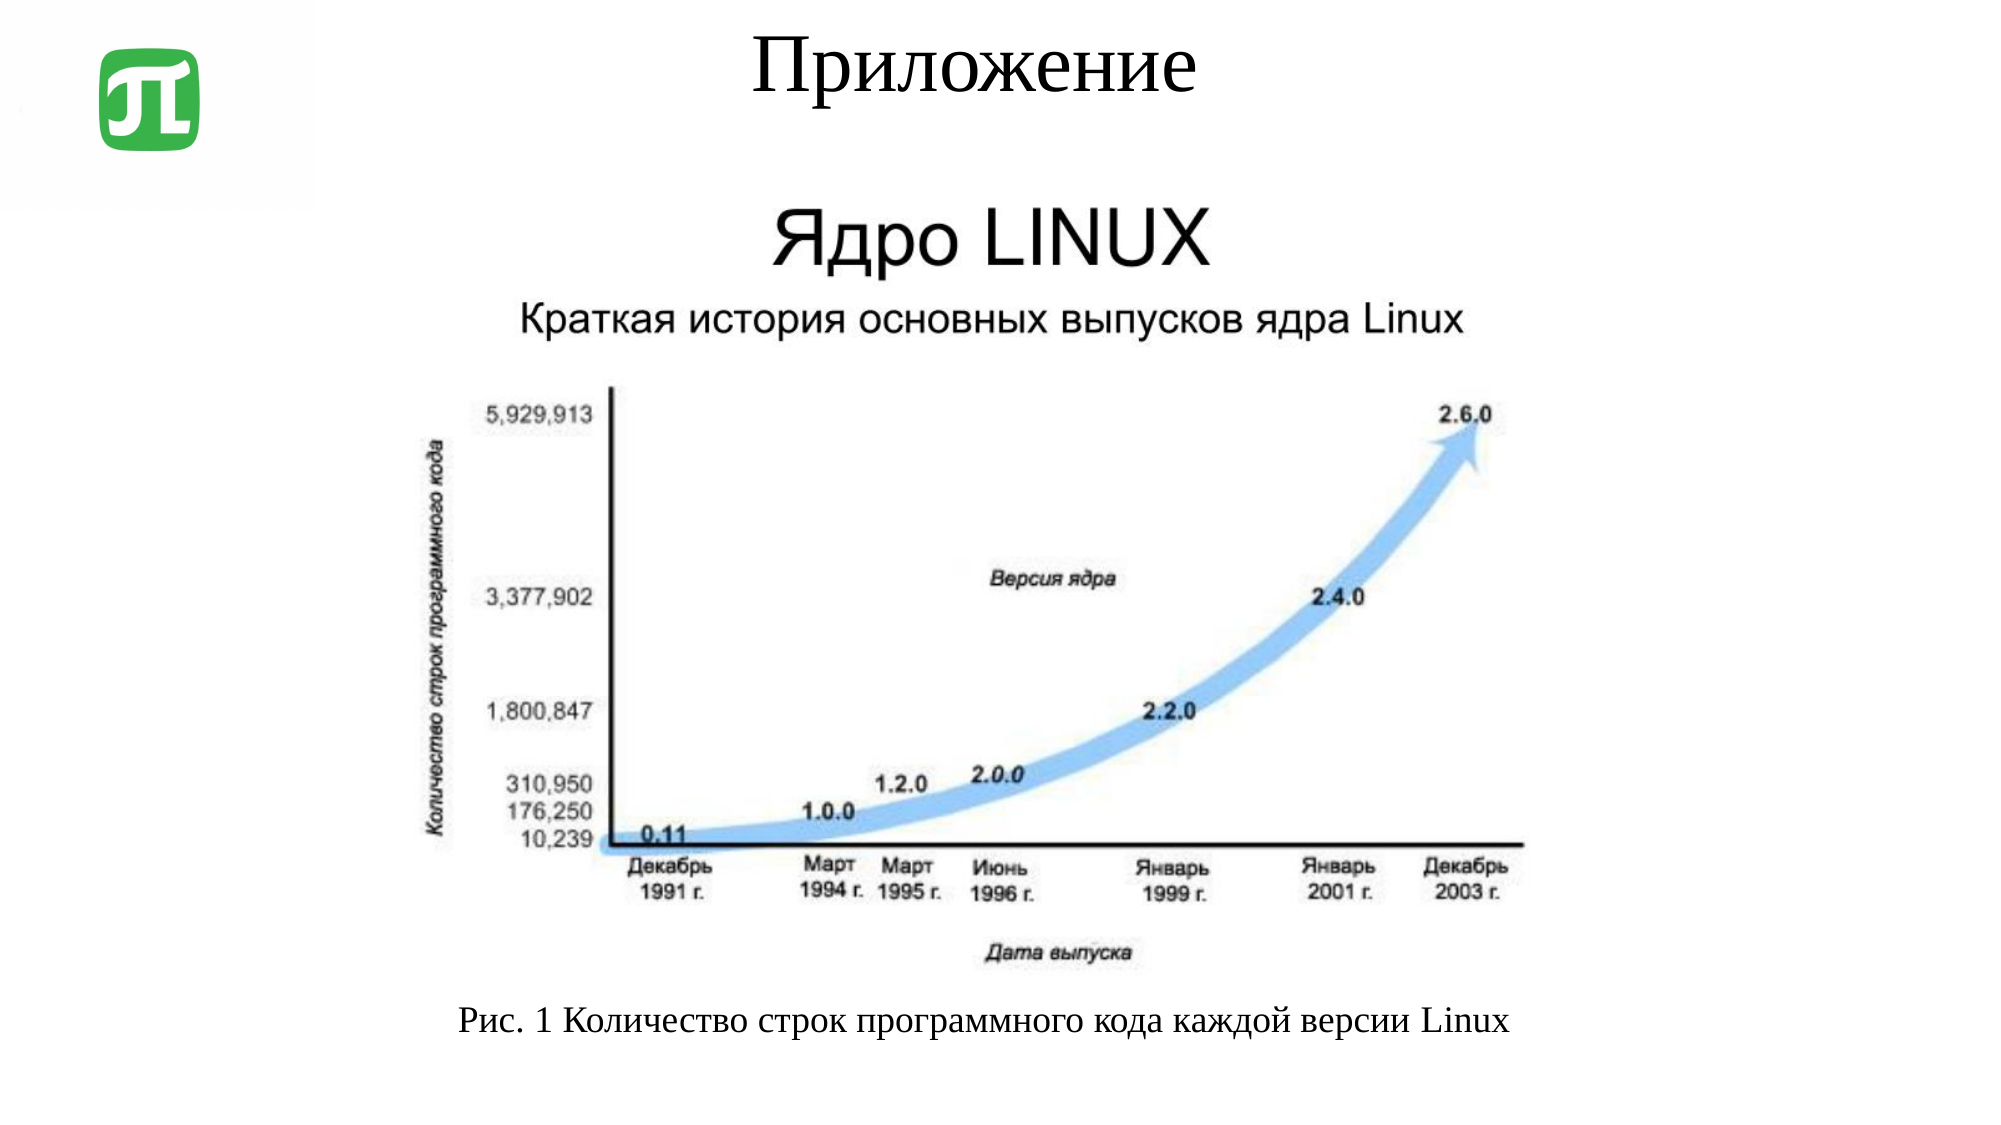

Приложение
Рис. 1 Количество строк программного кода каждой версии Linux